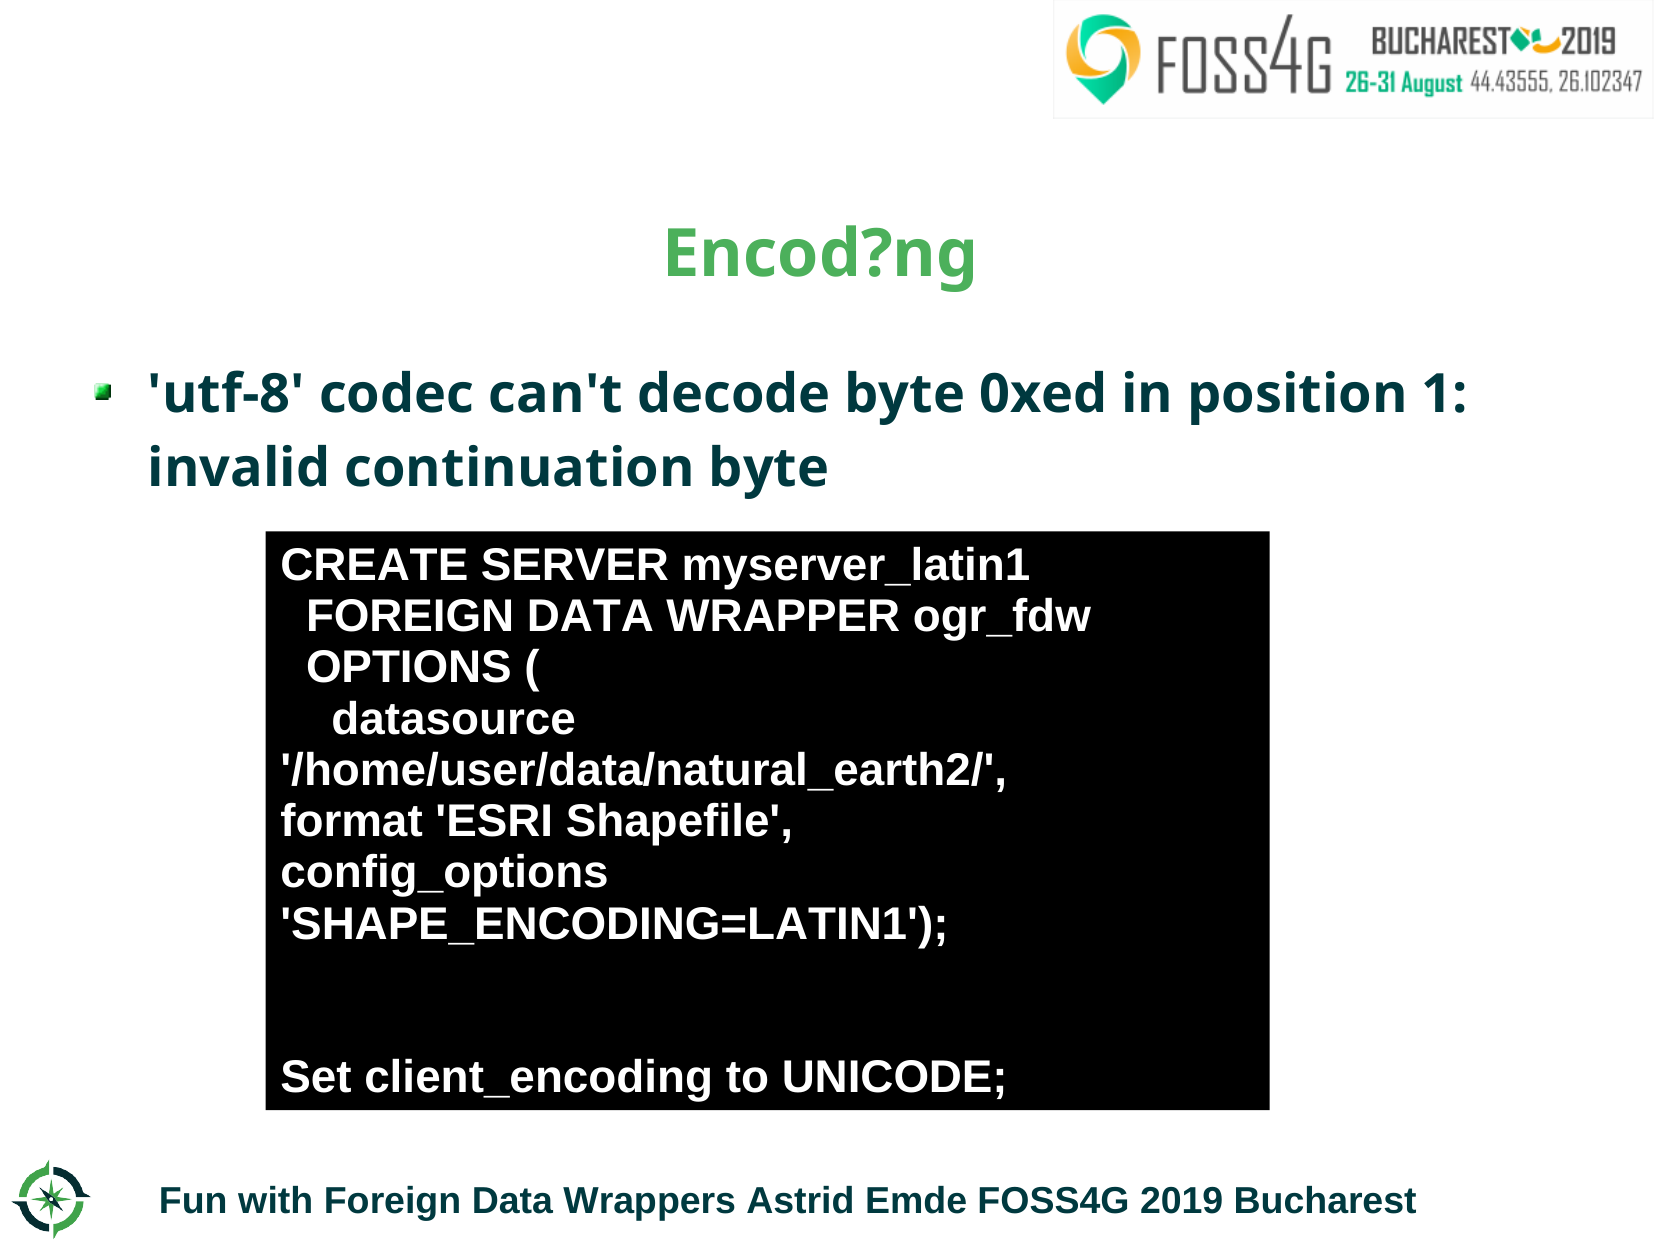

# Encod?ng
'utf-8' codec can't decode byte 0xed in position 1: invalid continuation byte
CREATE SERVER myserver_latin1
 FOREIGN DATA WRAPPER ogr_fdw
 OPTIONS (
 datasource '/home/user/data/natural_earth2/',
format 'ESRI Shapefile',
config_options 'SHAPE_ENCODING=LATIN1');
Set client_encoding to UNICODE;